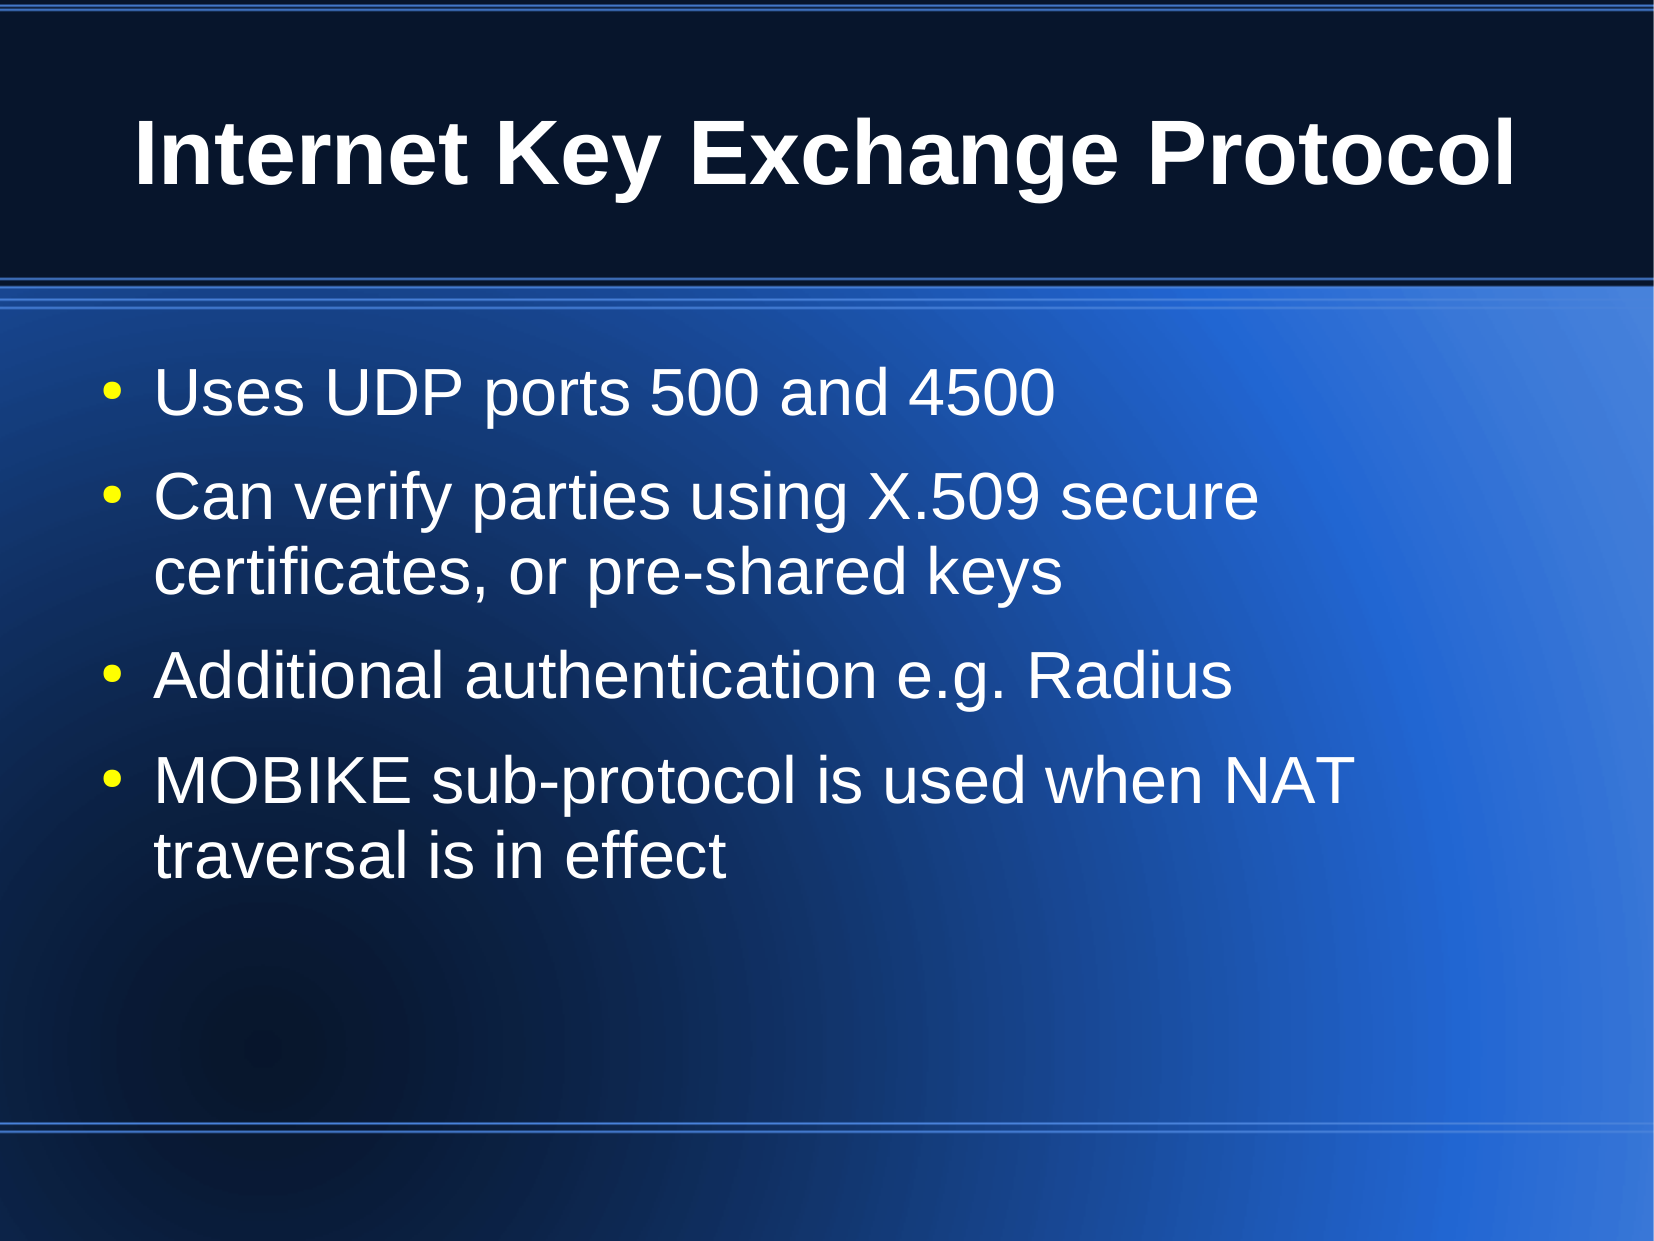

# Internet Key Exchange Protocol
Uses UDP ports 500 and 4500
Can verify parties using X.509 secure certificates, or pre-shared keys
Additional authentication e.g. Radius
MOBIKE sub-protocol is used when NAT traversal is in effect